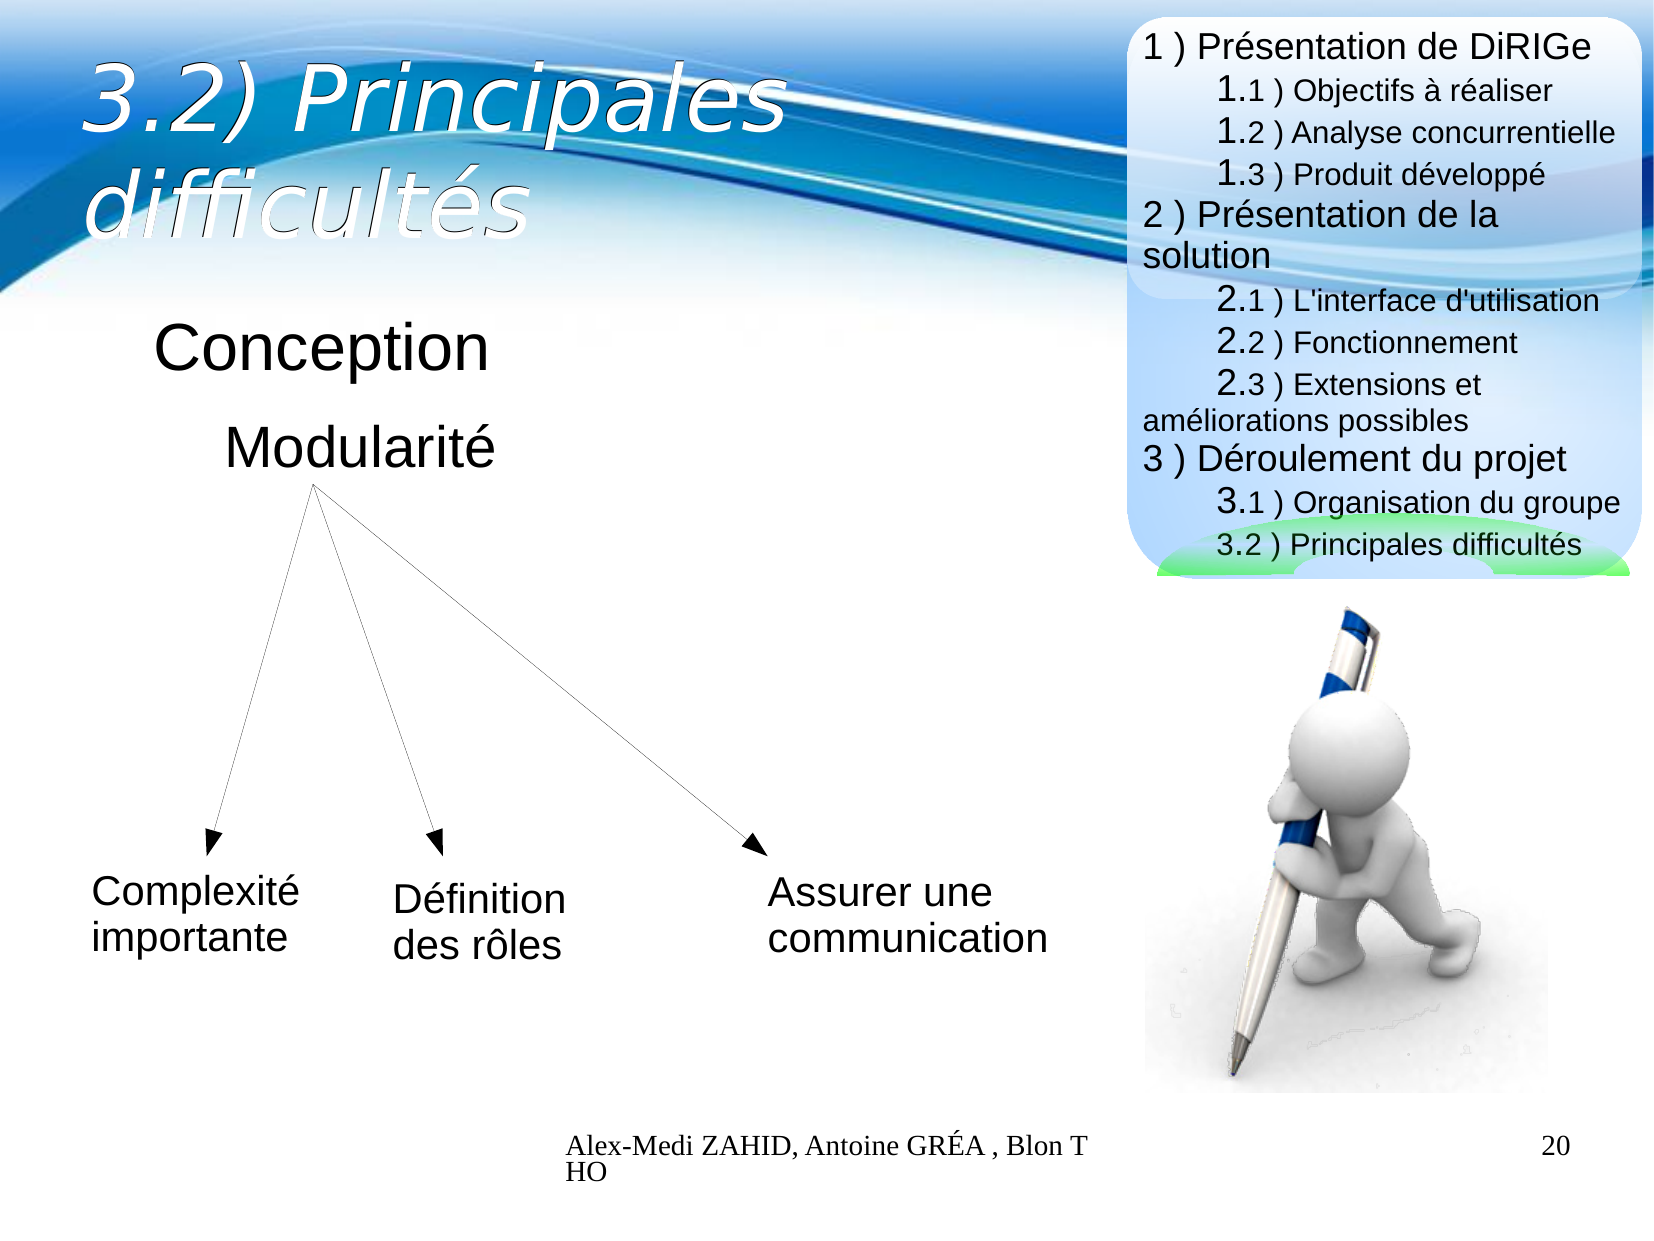

# 3.2) Principales difficultés
Conception
Modularité
Complexité importante
Définition des rôles
Assurer une
communication
Alex-Medi ZAHID, Antoine GRÉA , Blon THO
20